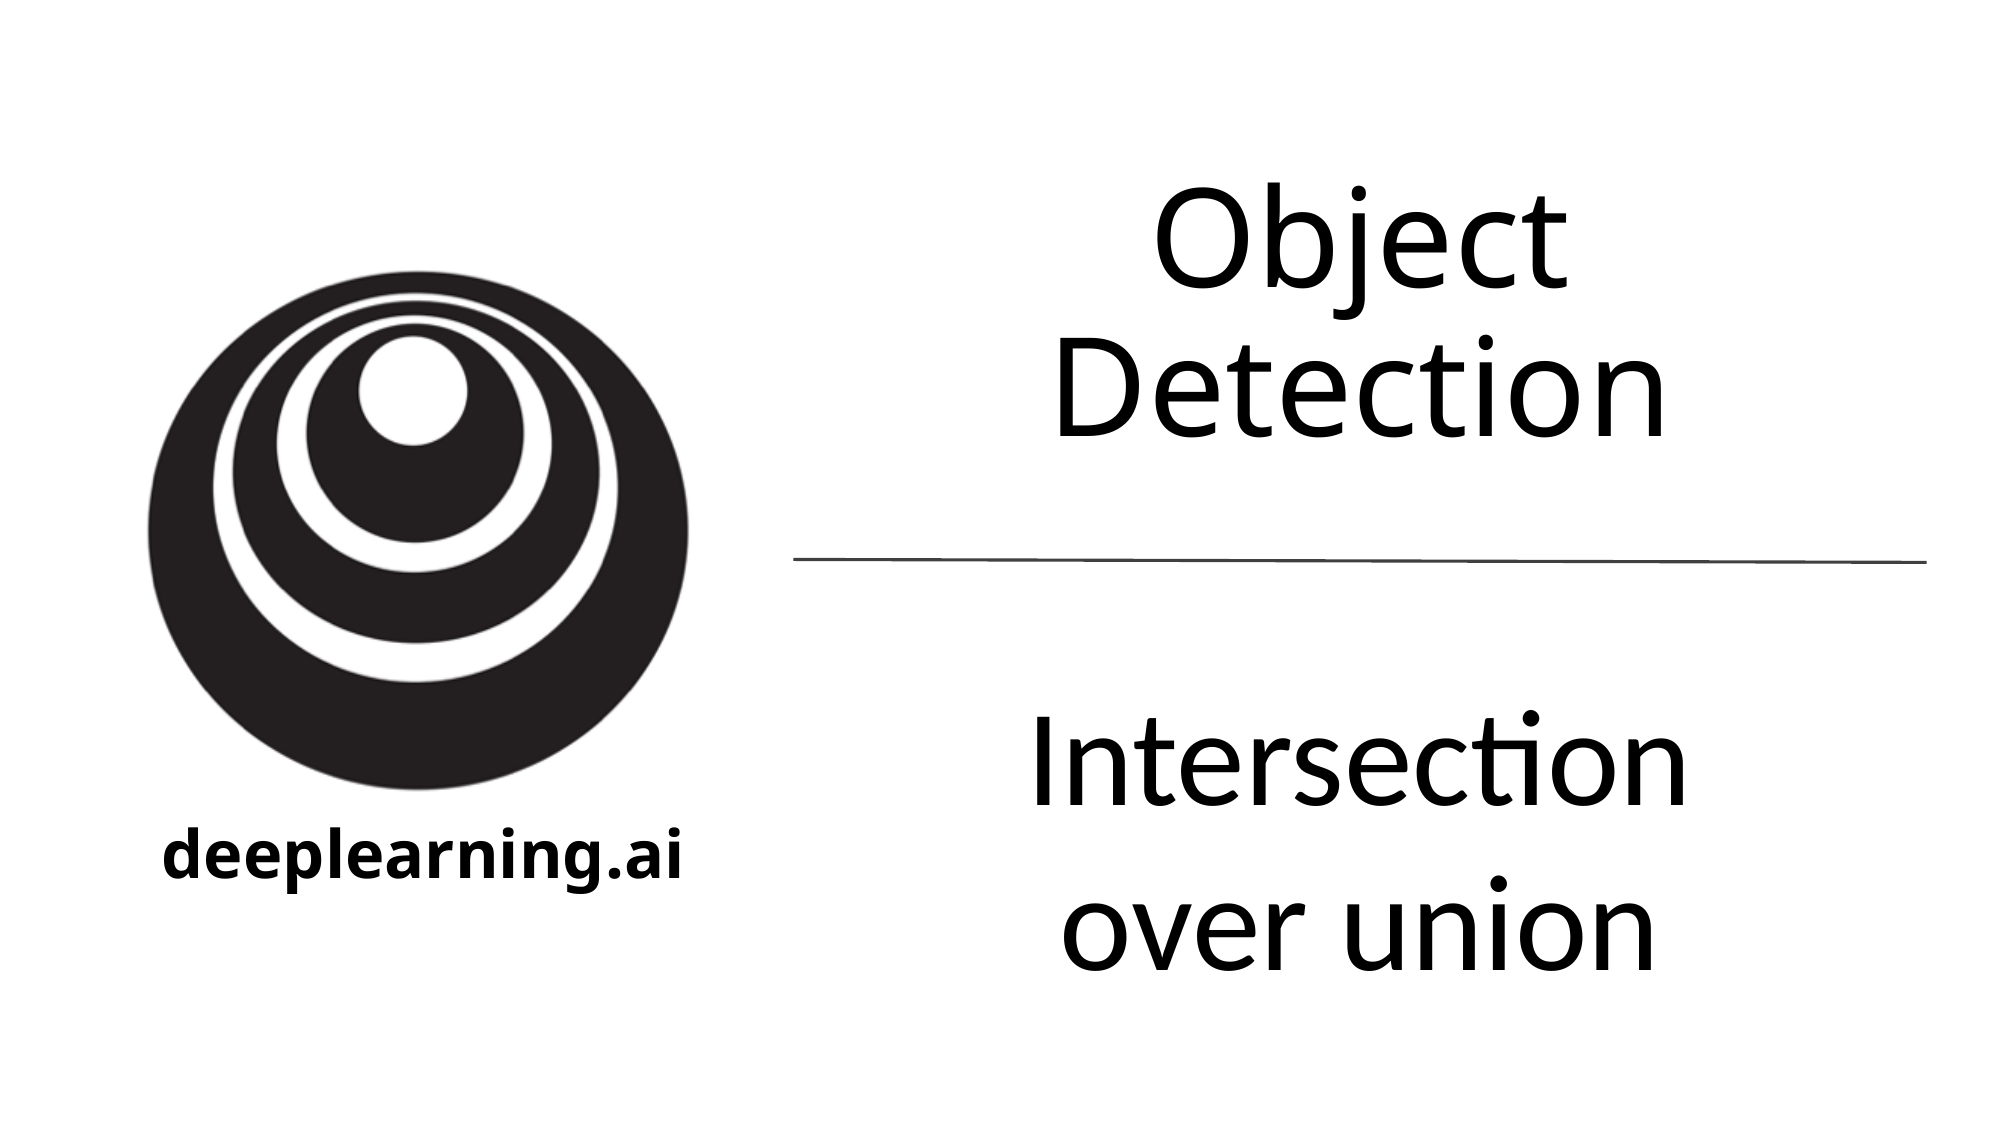

# Object Detection
deeplearning.ai
Intersection over union